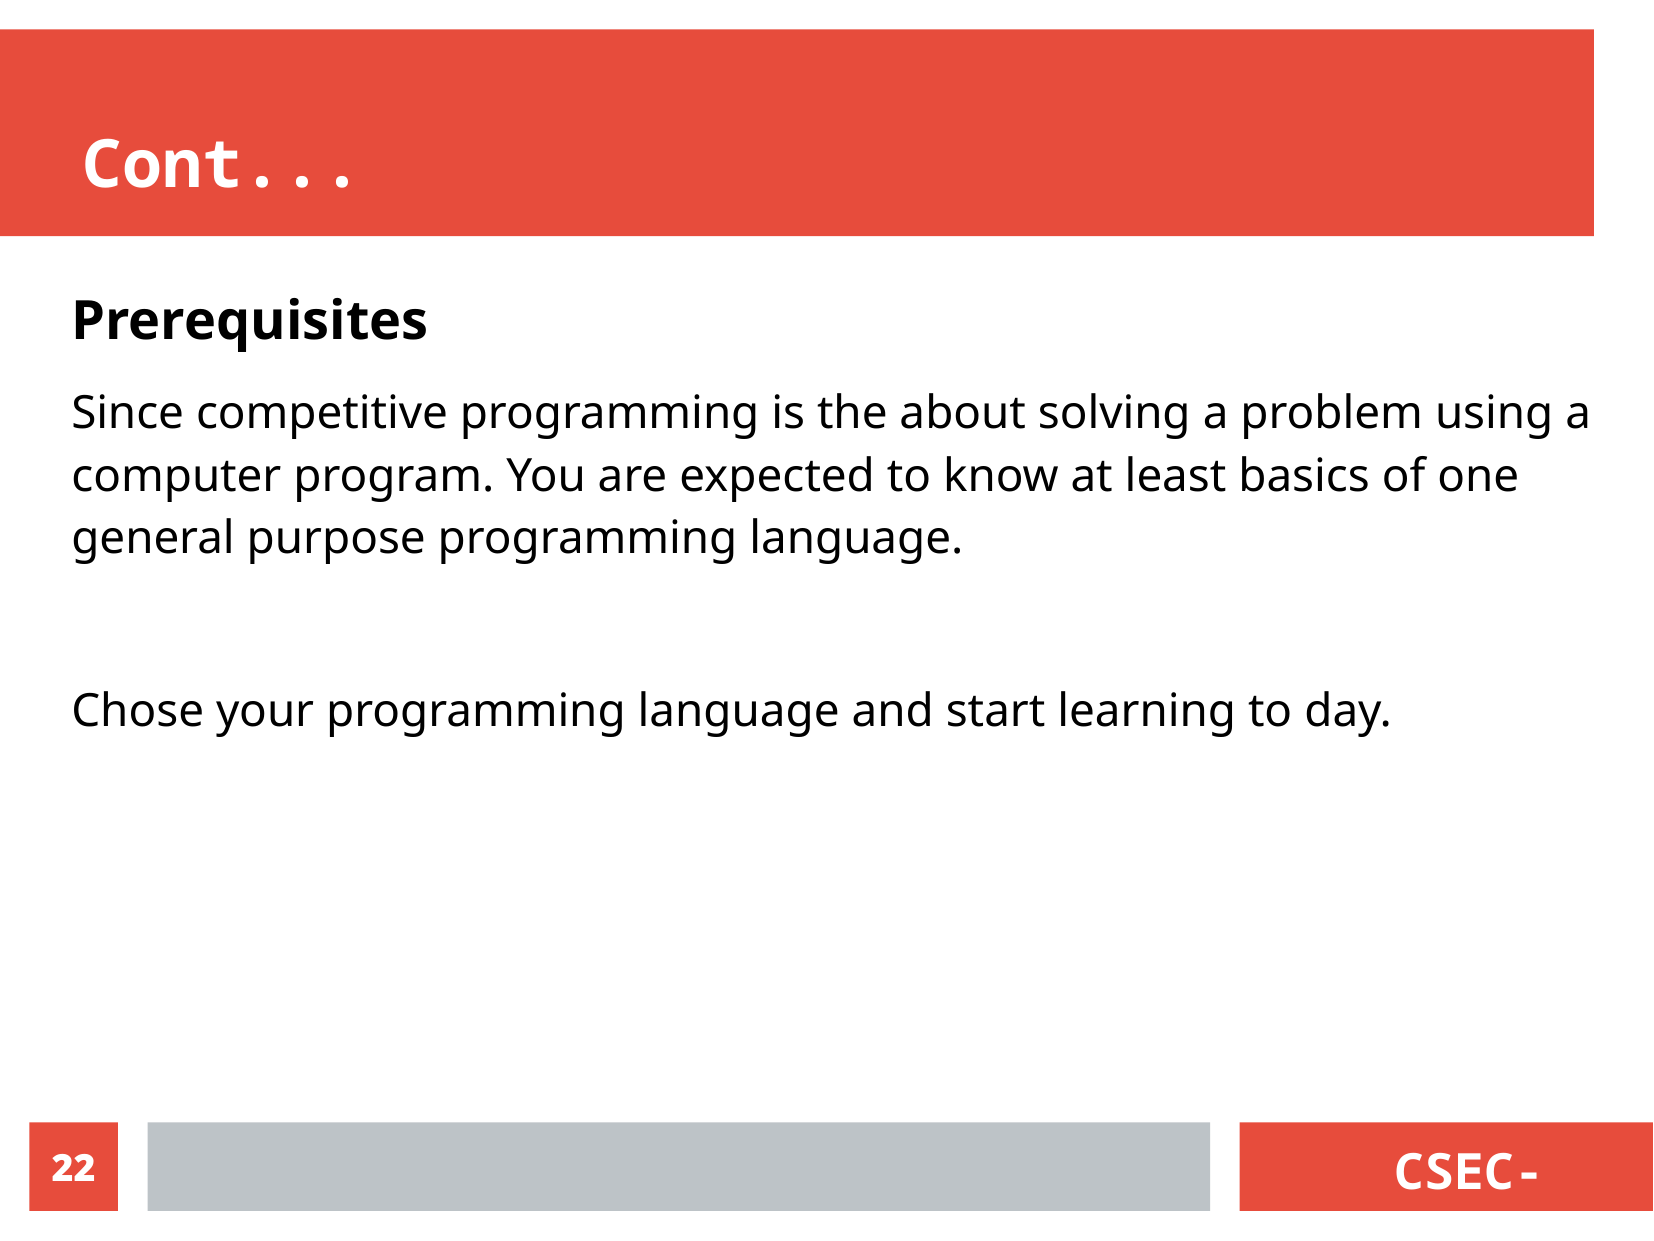

# Cont...
Prerequisites
Since competitive programming is the about solving a problem using a computer program. You are expected to know at least basics of one general purpose programming language.
Chose your programming language and start learning to day.
22
CSEC-ASTU